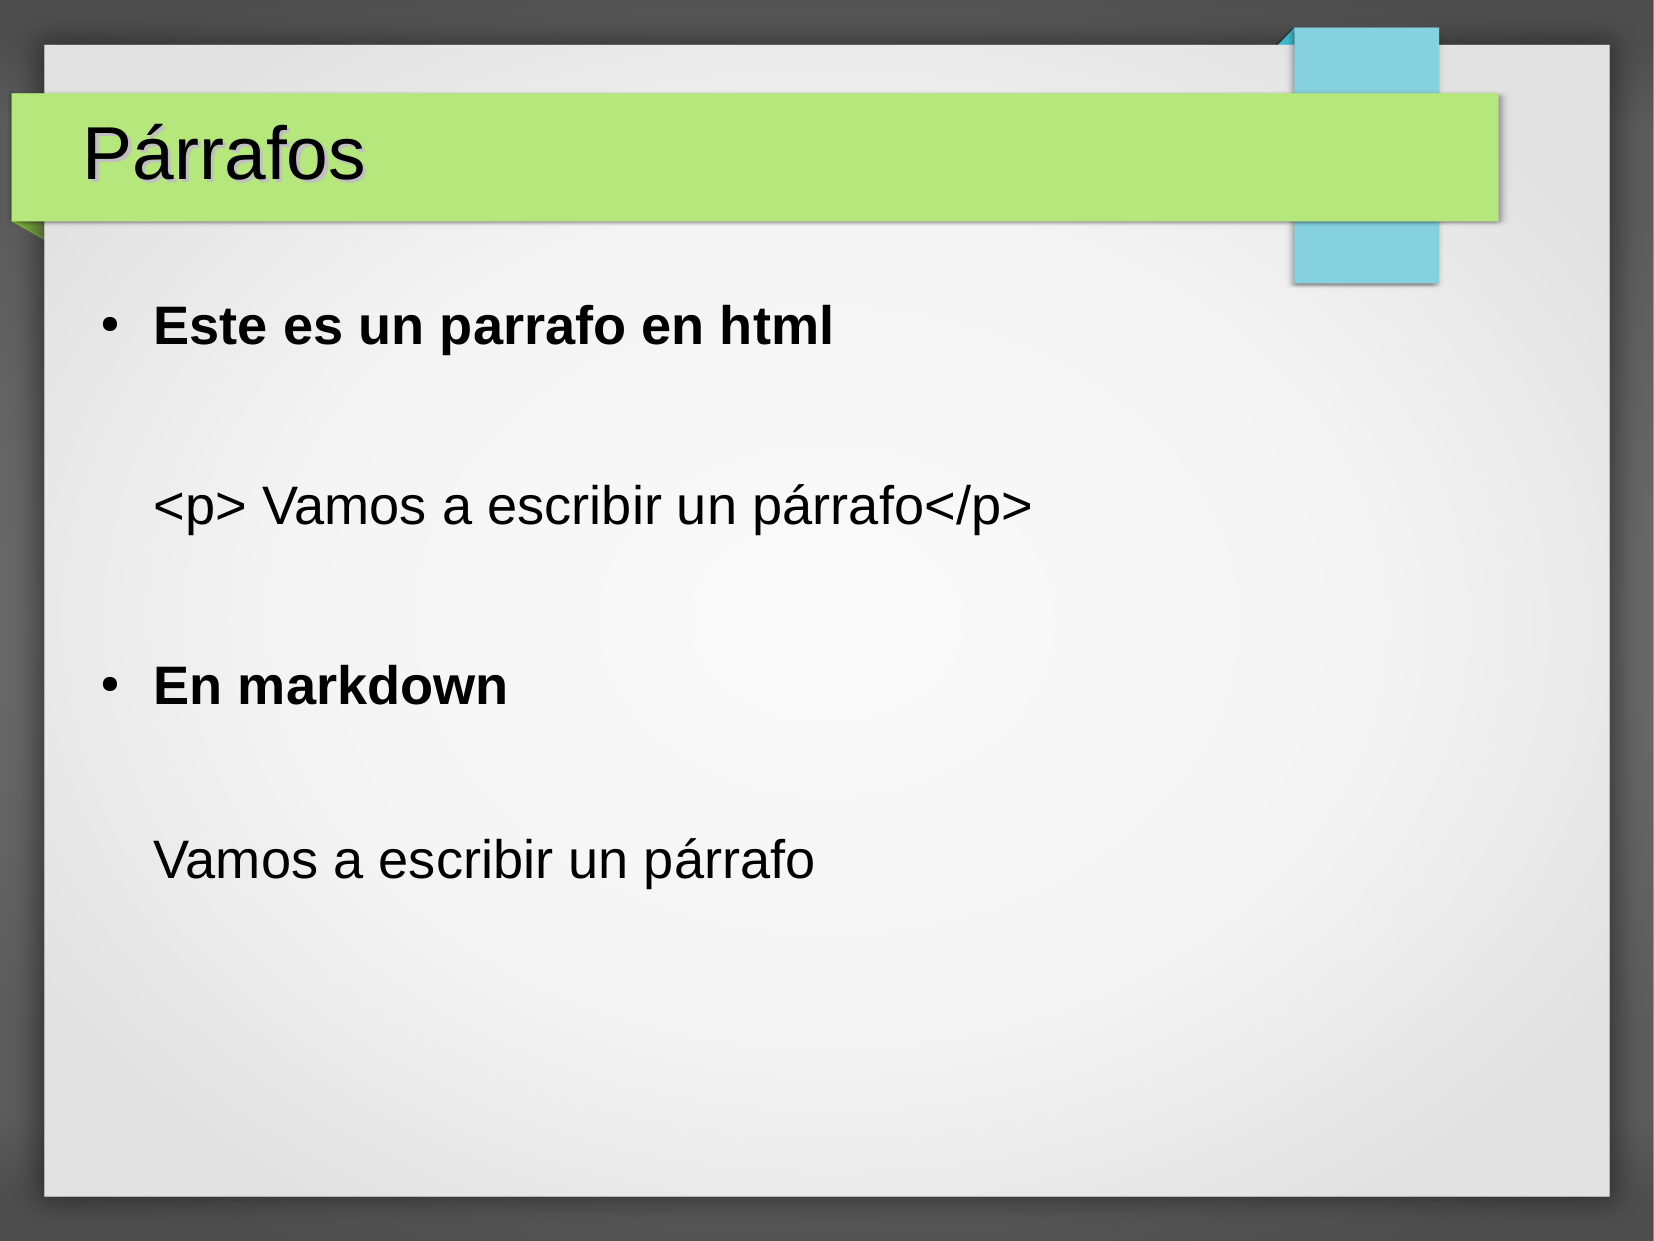

# Párrafos
Este es un parrafo en html
<p> Vamos a escribir un párrafo</p>
En markdown
Vamos a escribir un párrafo